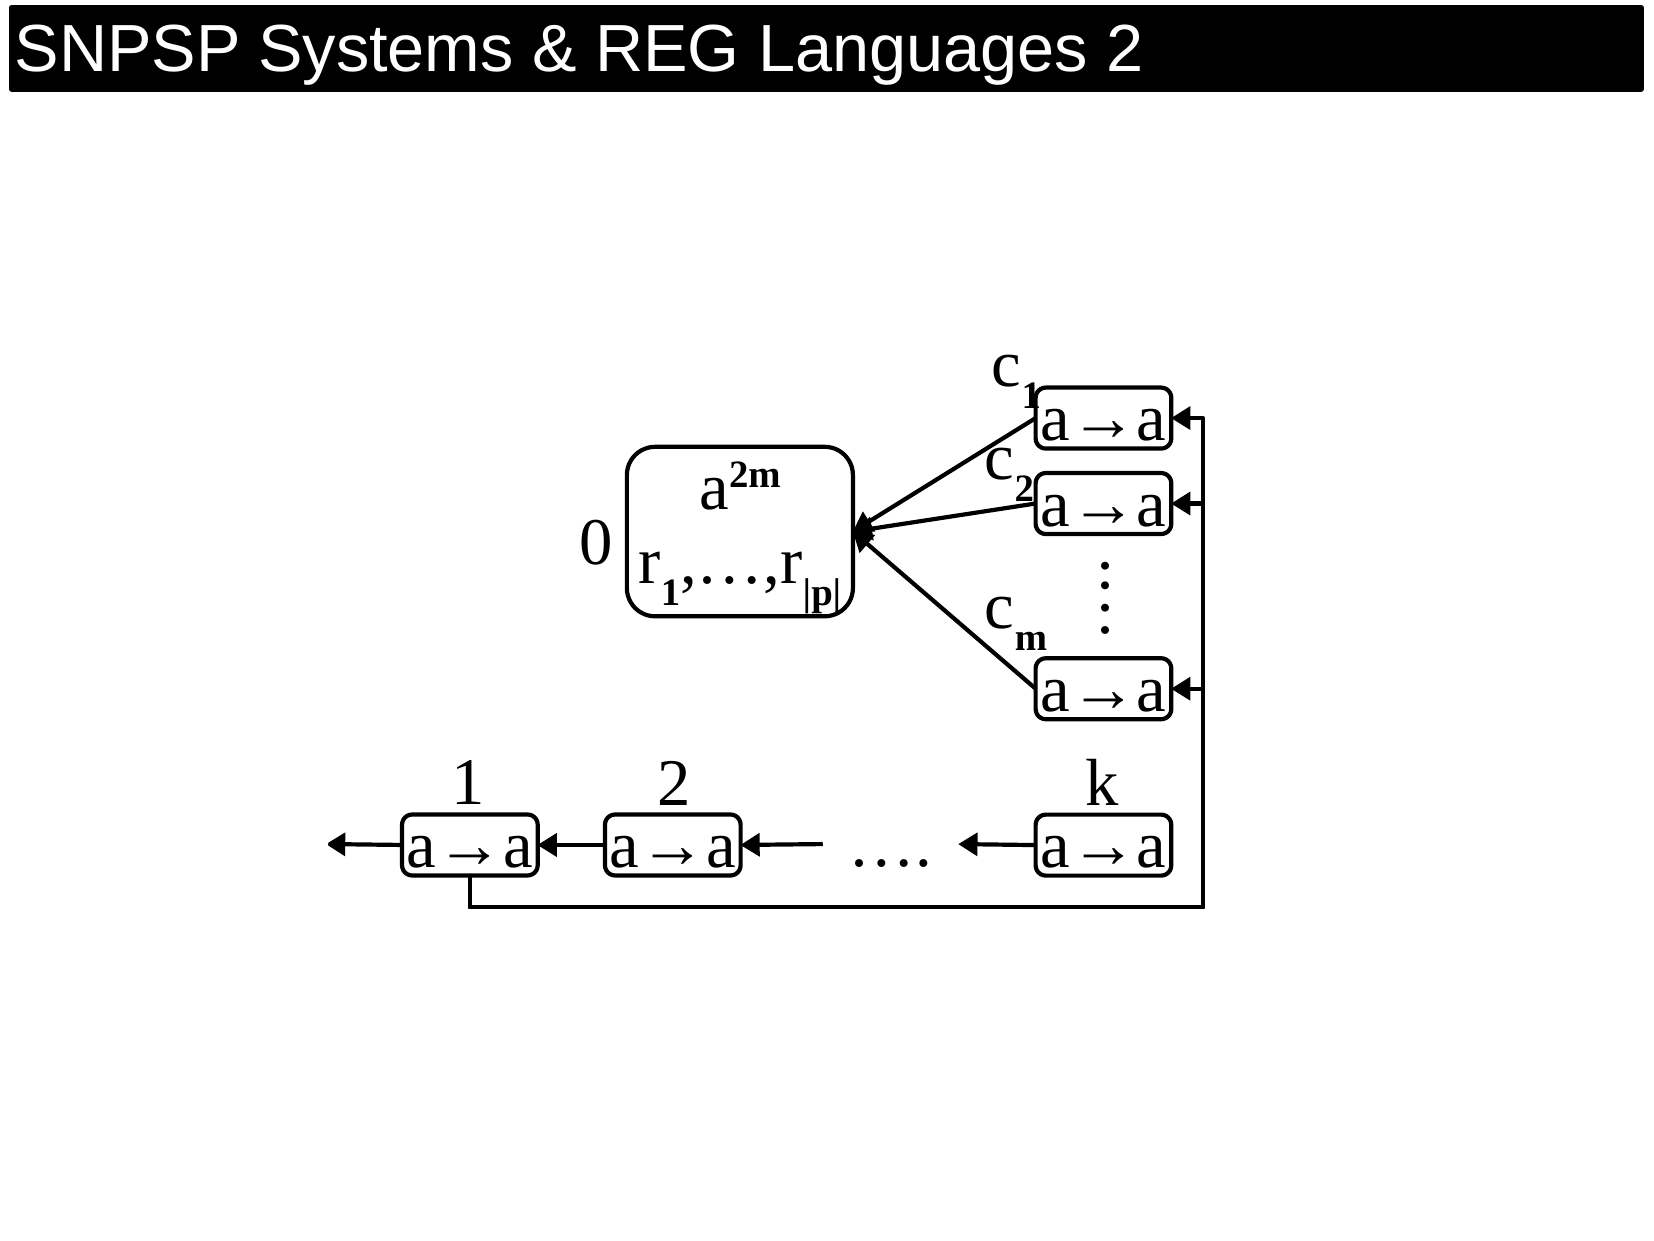

# SNPSP Systems & REG Languages 2
c1
a→a
c2
a2m
r1,…,r|p|
a→a
0
cm
….
a→a
1
2
k
….
a→a
a→a
a→a